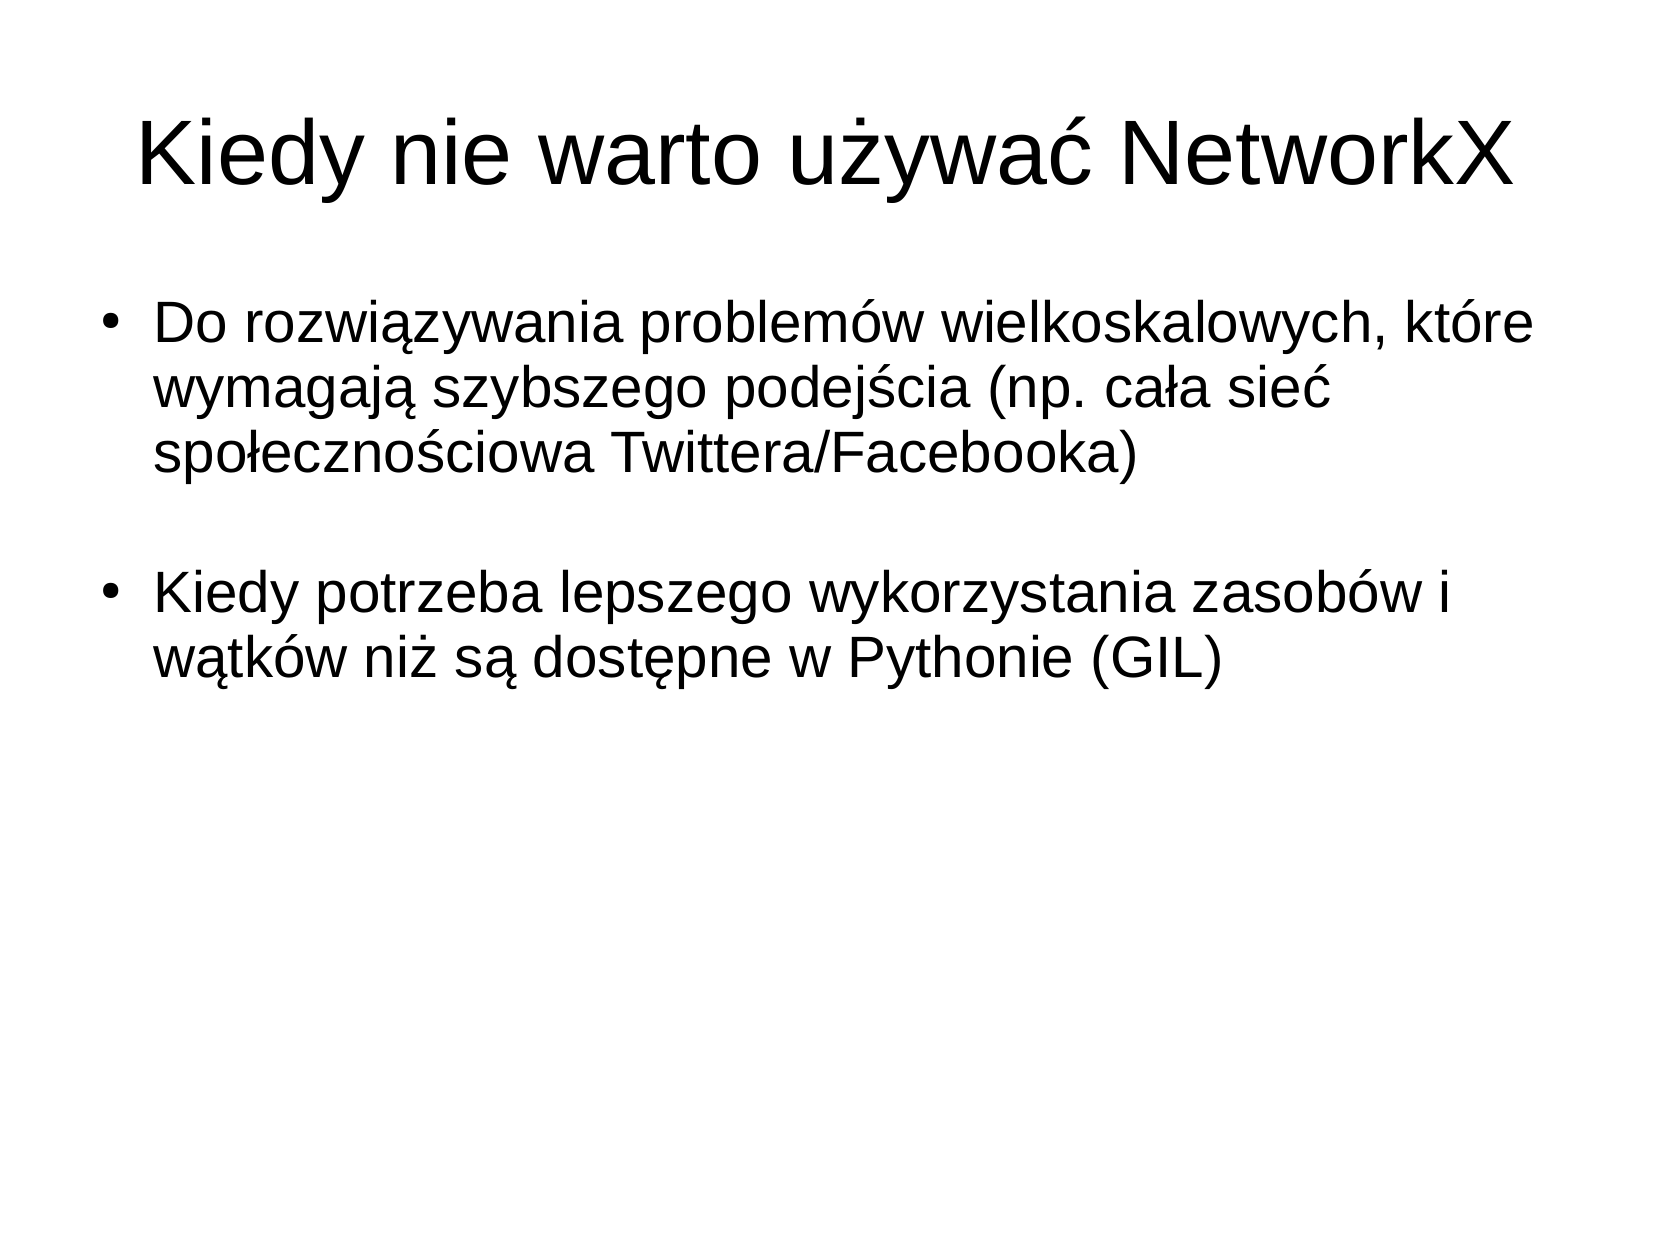

# Kiedy nie warto używać NetworkX
Do rozwiązywania problemów wielkoskalowych, które wymagają szybszego podejścia (np. cała sieć społecznościowa Twittera/Facebooka)
Kiedy potrzeba lepszego wykorzystania zasobów i wątków niż są dostępne w Pythonie (GIL)